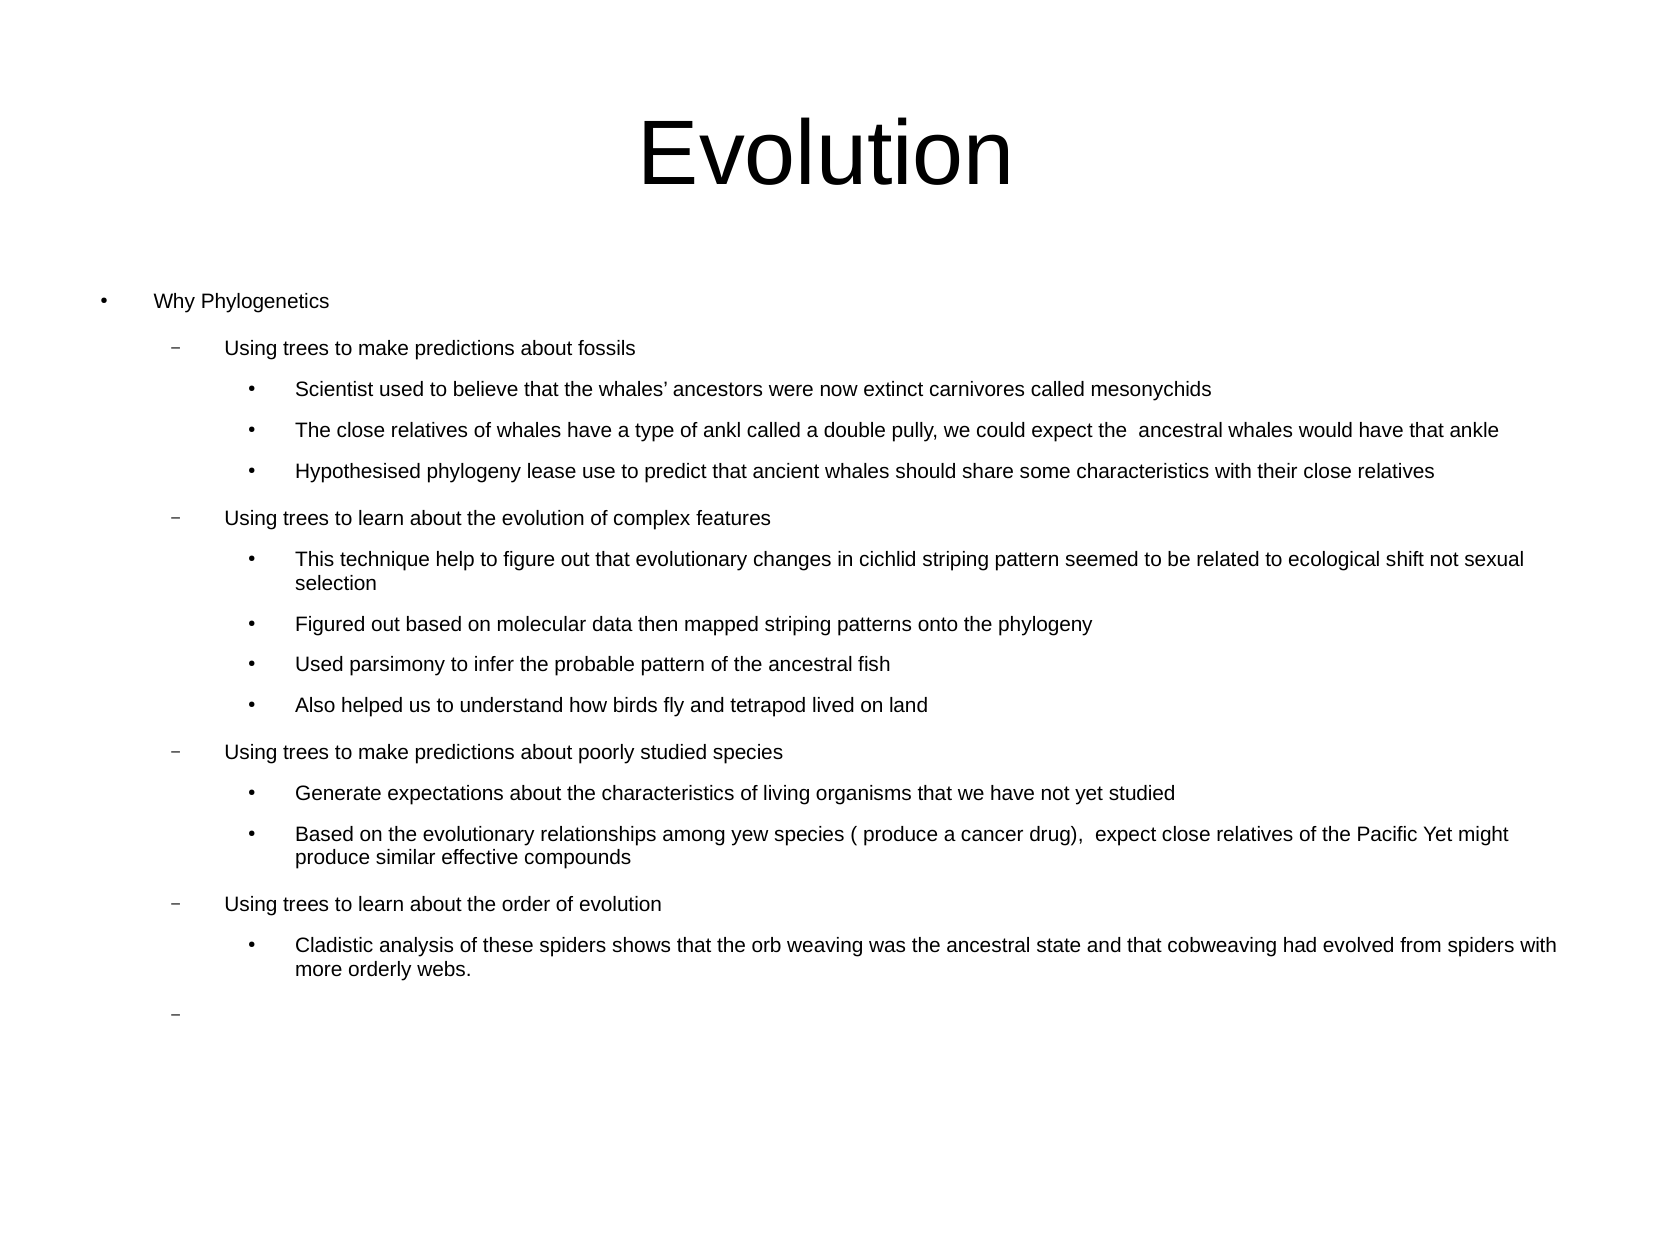

# Evolution
Why Phylogenetics
Using trees to make predictions about fossils
Scientist used to believe that the whales’ ancestors were now extinct carnivores called mesonychids
The close relatives of whales have a type of ankl called a double pully, we could expect the ancestral whales would have that ankle
Hypothesised phylogeny lease use to predict that ancient whales should share some characteristics with their close relatives
Using trees to learn about the evolution of complex features
This technique help to figure out that evolutionary changes in cichlid striping pattern seemed to be related to ecological shift not sexual selection
Figured out based on molecular data then mapped striping patterns onto the phylogeny
Used parsimony to infer the probable pattern of the ancestral fish
Also helped us to understand how birds fly and tetrapod lived on land
Using trees to make predictions about poorly studied species
Generate expectations about the characteristics of living organisms that we have not yet studied
Based on the evolutionary relationships among yew species ( produce a cancer drug), expect close relatives of the Pacific Yet might produce similar effective compounds
Using trees to learn about the order of evolution
Cladistic analysis of these spiders shows that the orb weaving was the ancestral state and that cobweaving had evolved from spiders with more orderly webs.